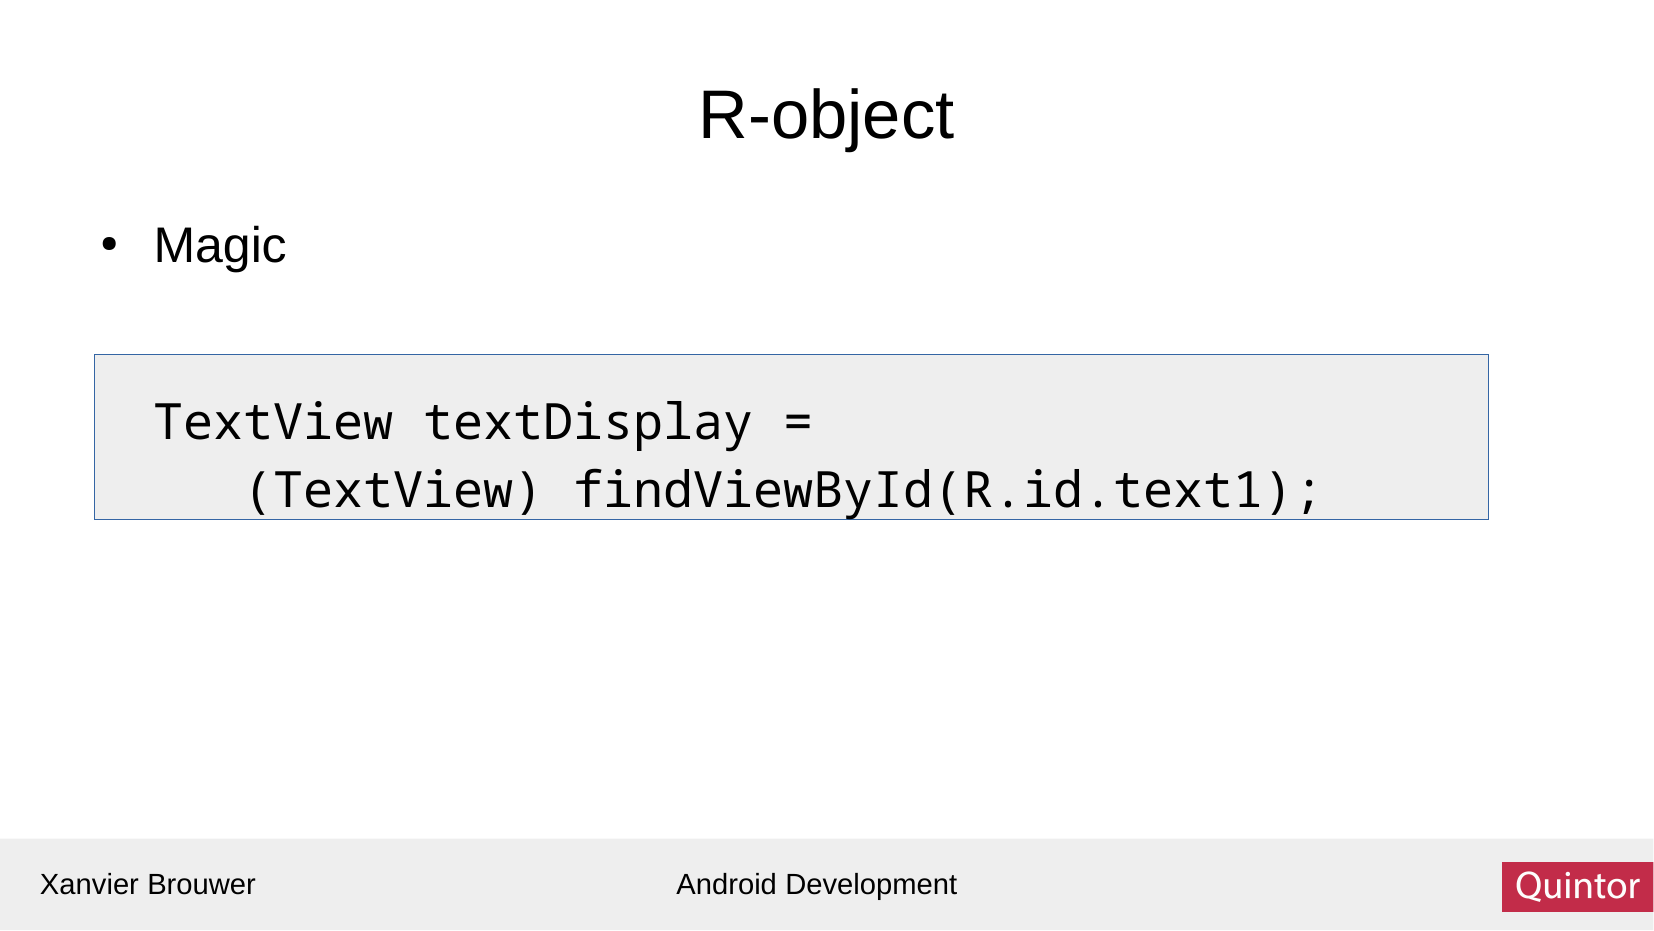

# R-object
Magic
TextView textDisplay =
 (TextView) findViewById(R.id.text1);